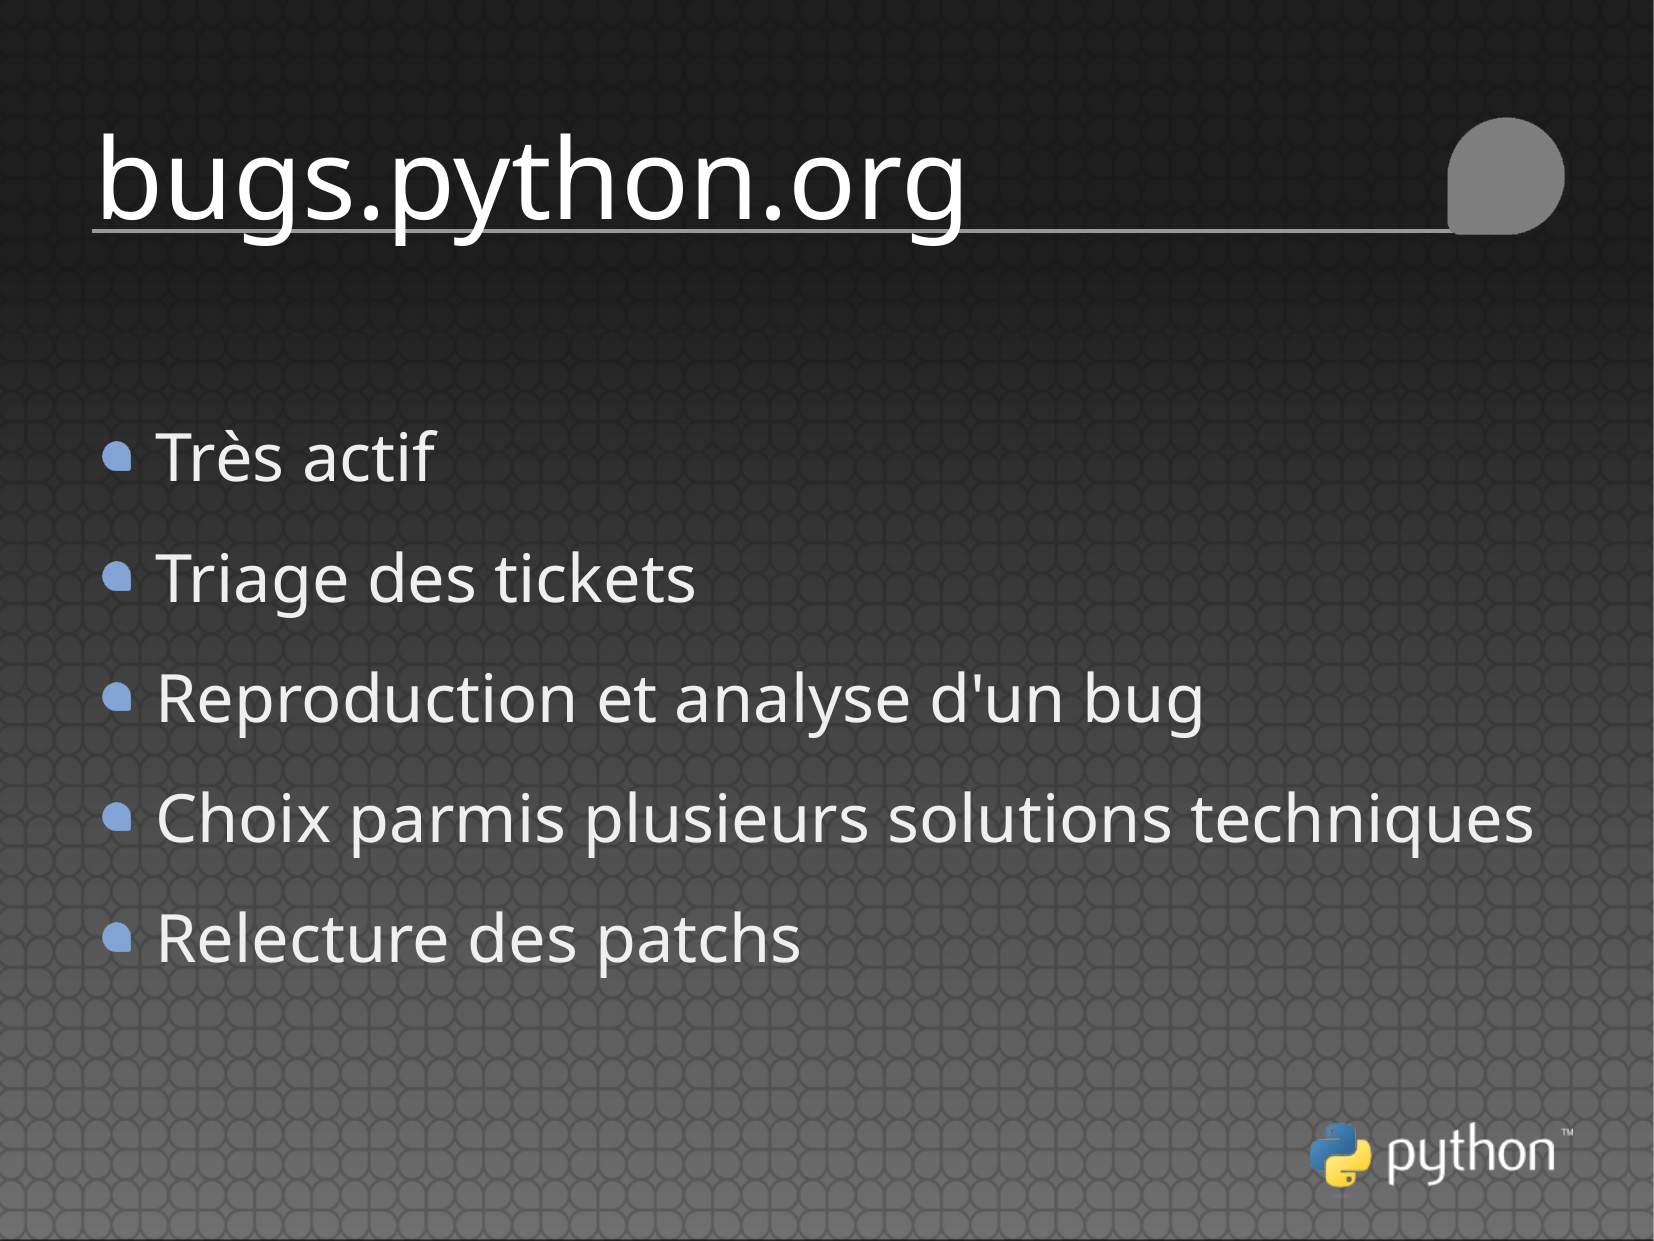

bugs.python.org
# Très actif
Triage des tickets
Reproduction et analyse d'un bug
Choix parmis plusieurs solutions techniques
Relecture des patchs